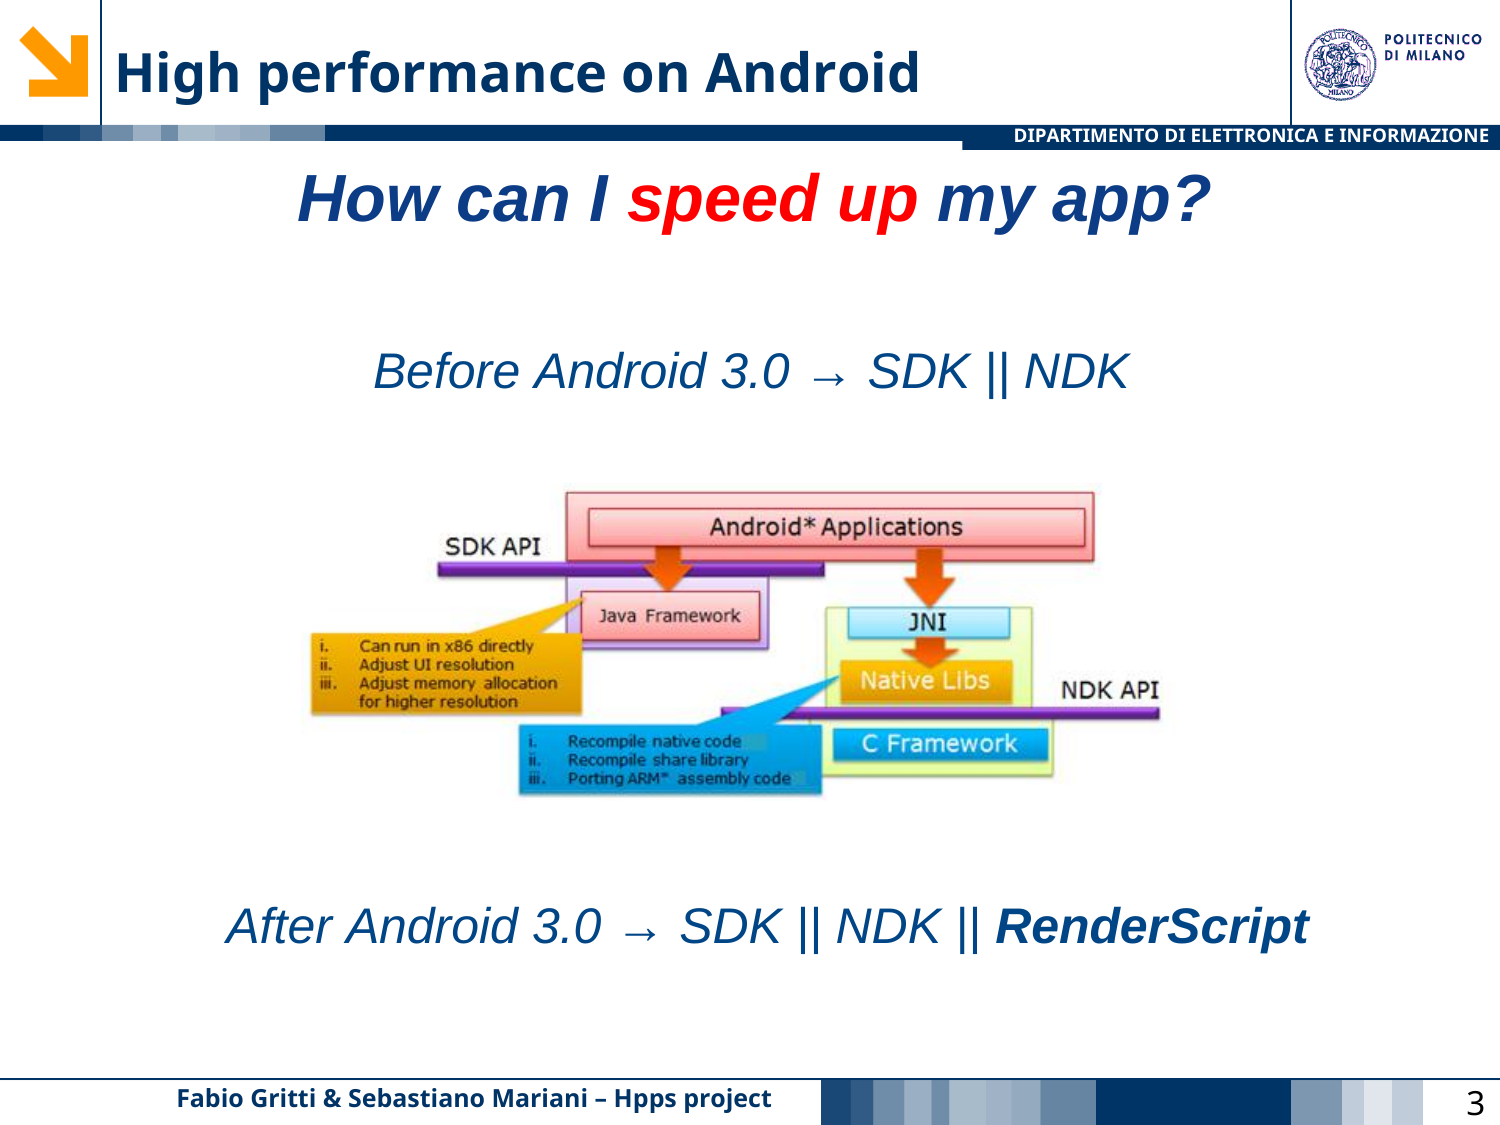

# High performance on Android
How can I speed up my app?
Before Android 3.0 → SDK || NDK
After Android 3.0 → SDK || NDK || RenderScript
Fabio Gritti & Sebastiano Mariani – Hpps project